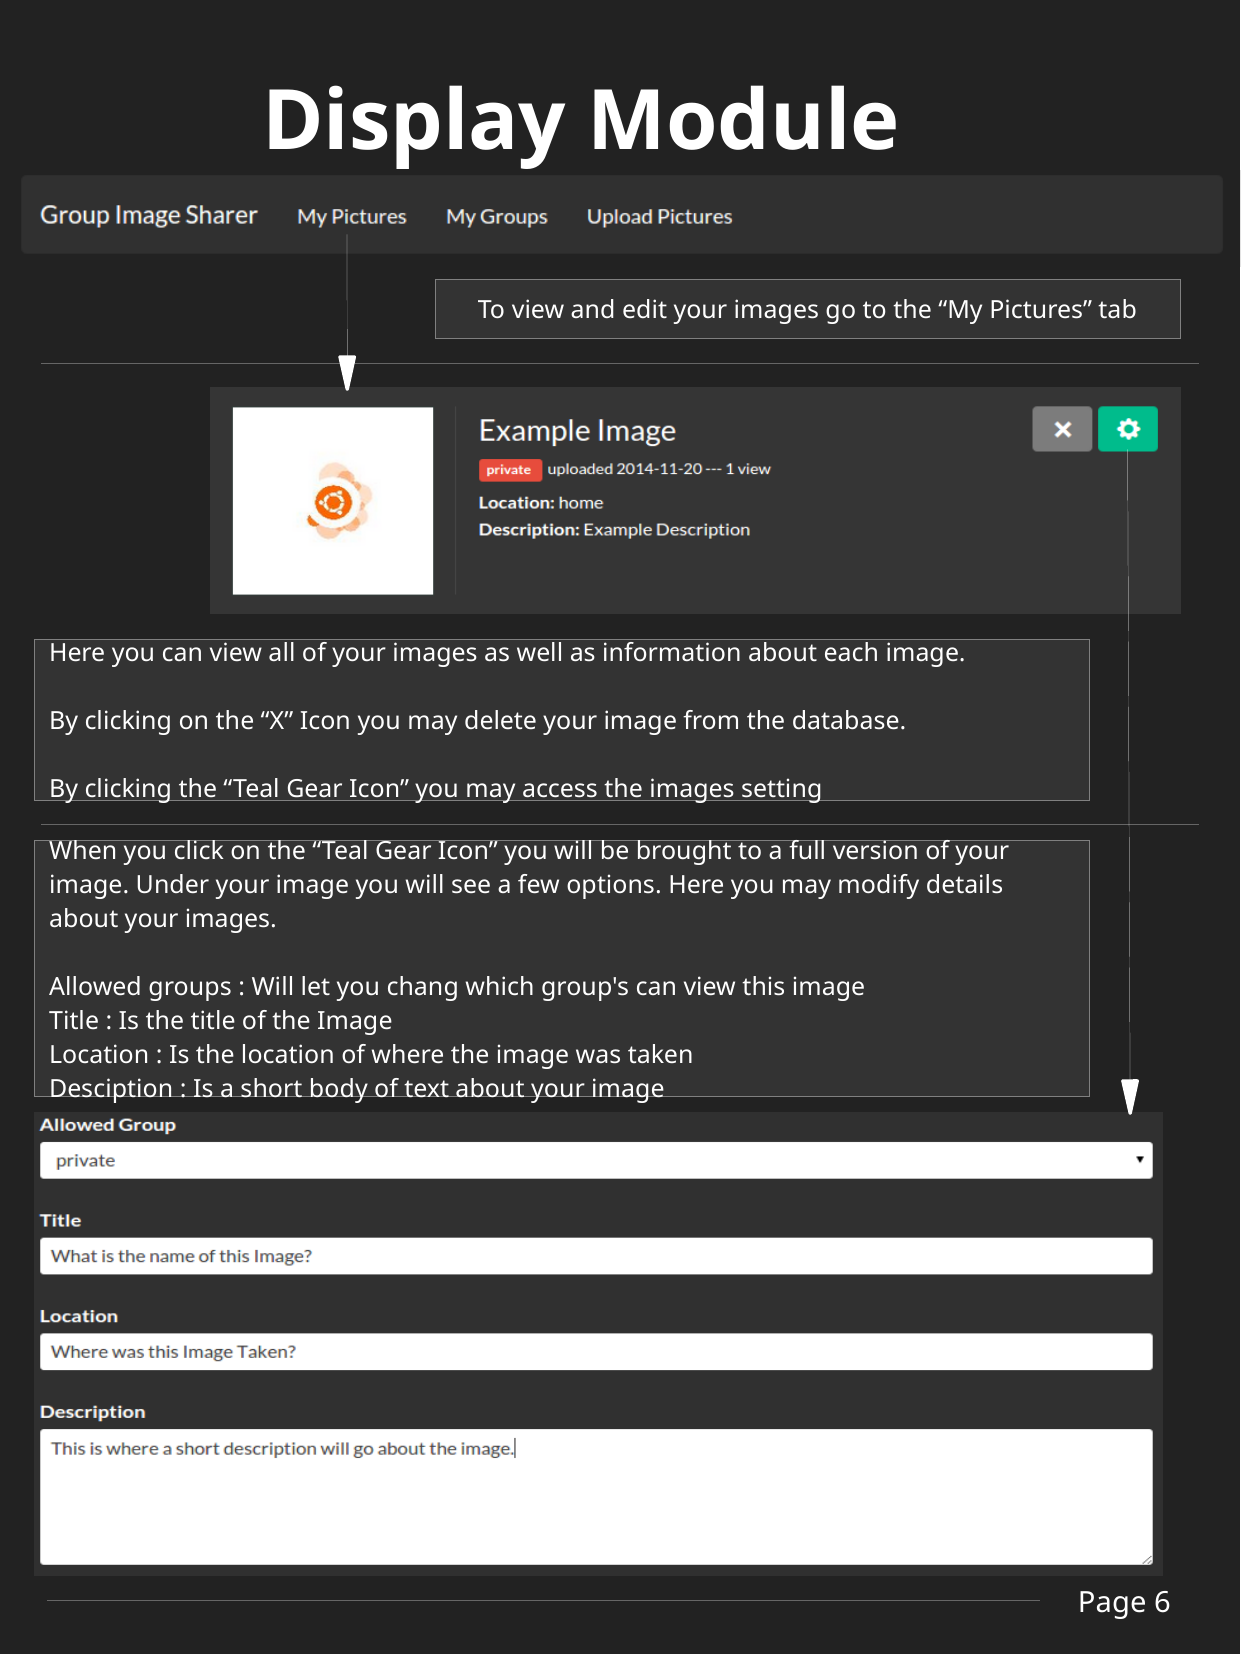

Display Module
To view and edit your images go to the “My Pictures” tab
Here you can view all of your images as well as information about each image.
By clicking on the “X” Icon you may delete your image from the database.
By clicking the “Teal Gear Icon” you may access the images setting
When you click on the “Teal Gear Icon” you will be brought to a full version of your
image. Under your image you will see a few options. Here you may modify details
about your images.
Allowed groups : Will let you chang which group's can view this image
Title : Is the title of the Image
Location : Is the location of where the image was taken
Desciption : Is a short body of text about your image
Page 6